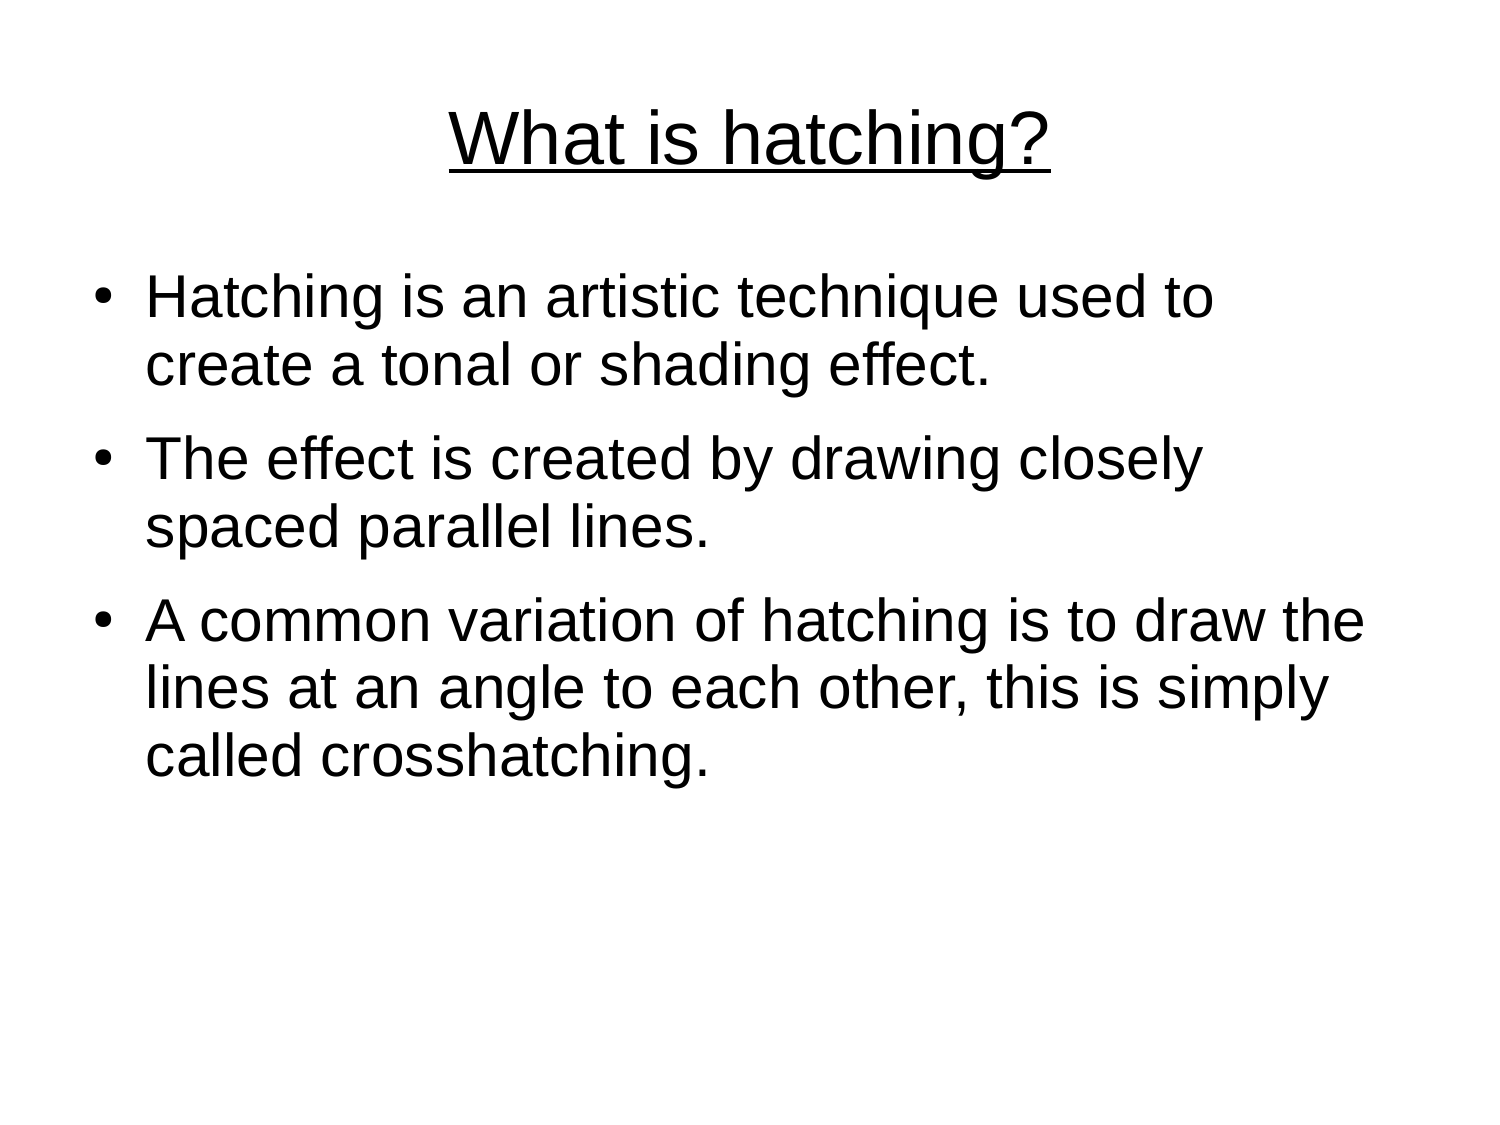

# What is hatching?
Hatching is an artistic technique used to create a tonal or shading effect.
The effect is created by drawing closely spaced parallel lines.
A common variation of hatching is to draw the lines at an angle to each other, this is simply called crosshatching.